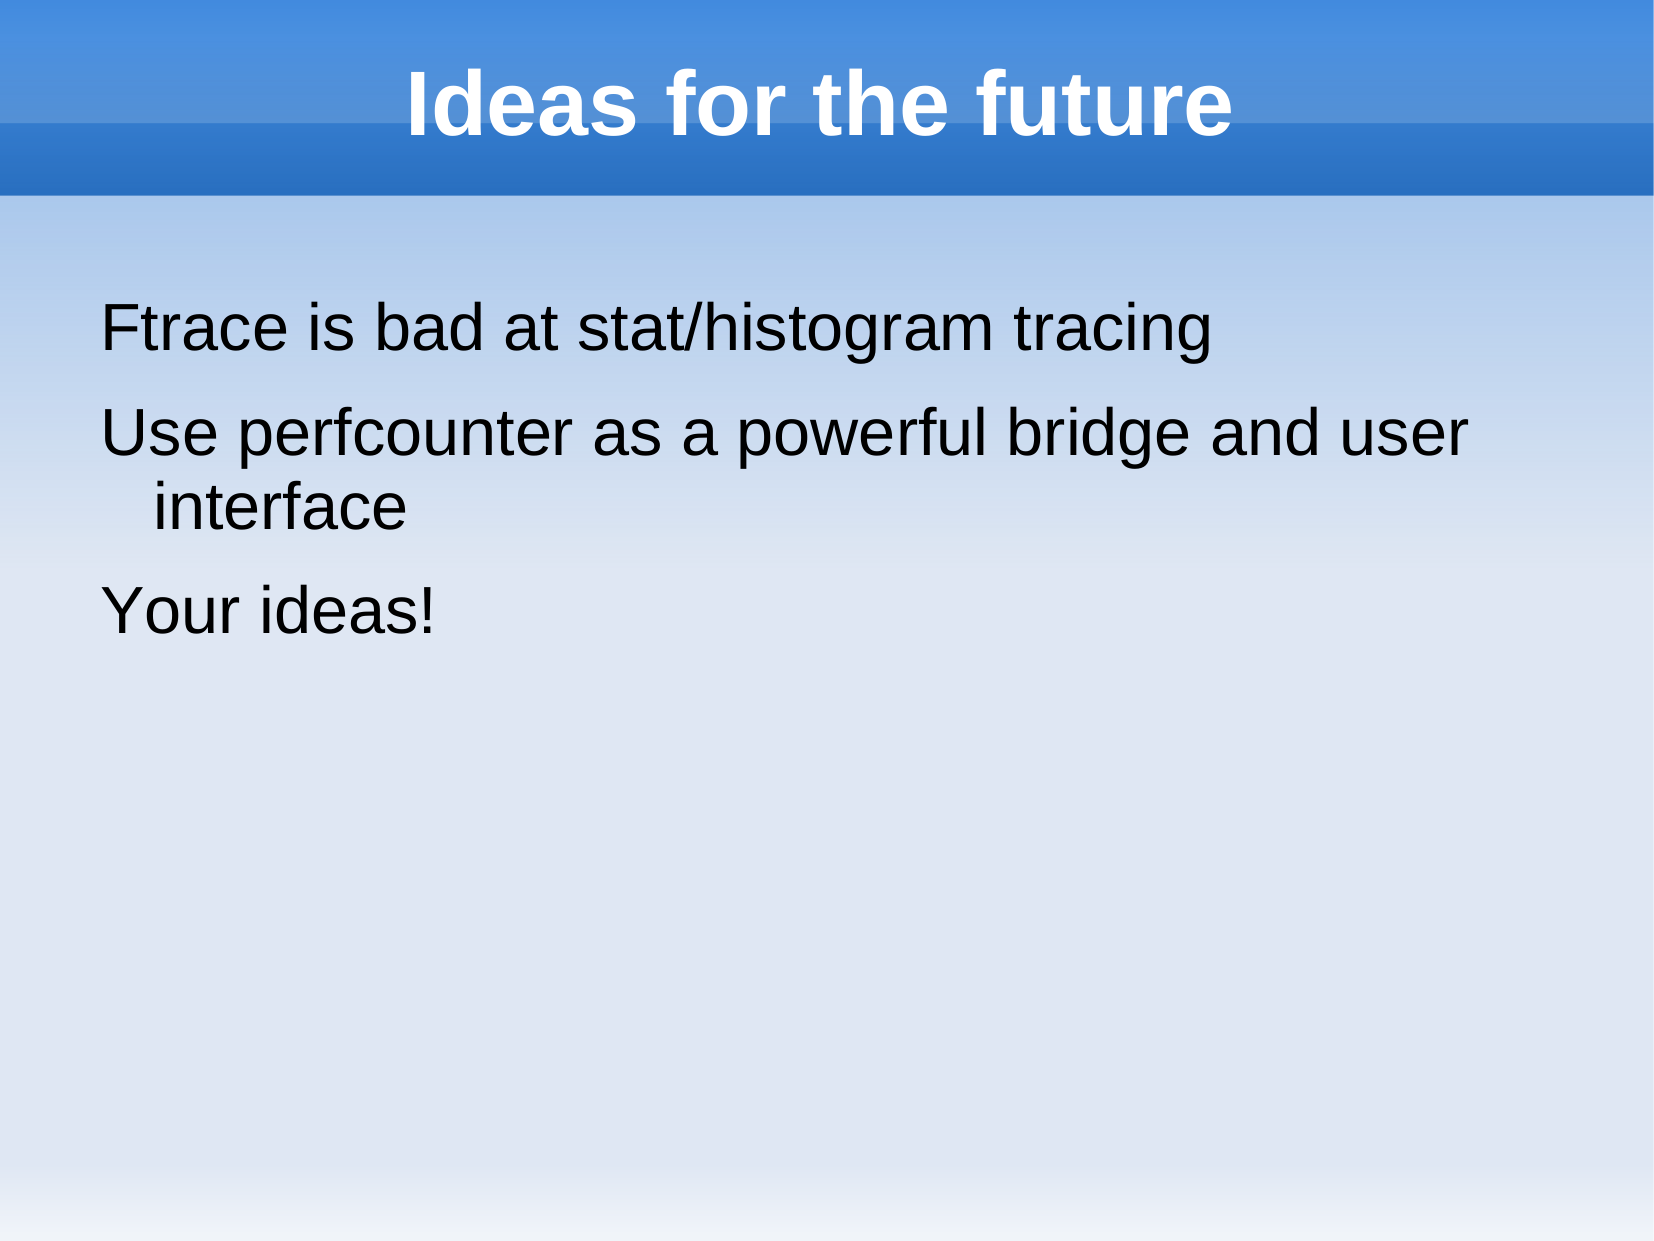

# Ideas for the future
Ftrace is bad at stat/histogram tracing
Use perfcounter as a powerful bridge and user interface
Your ideas!